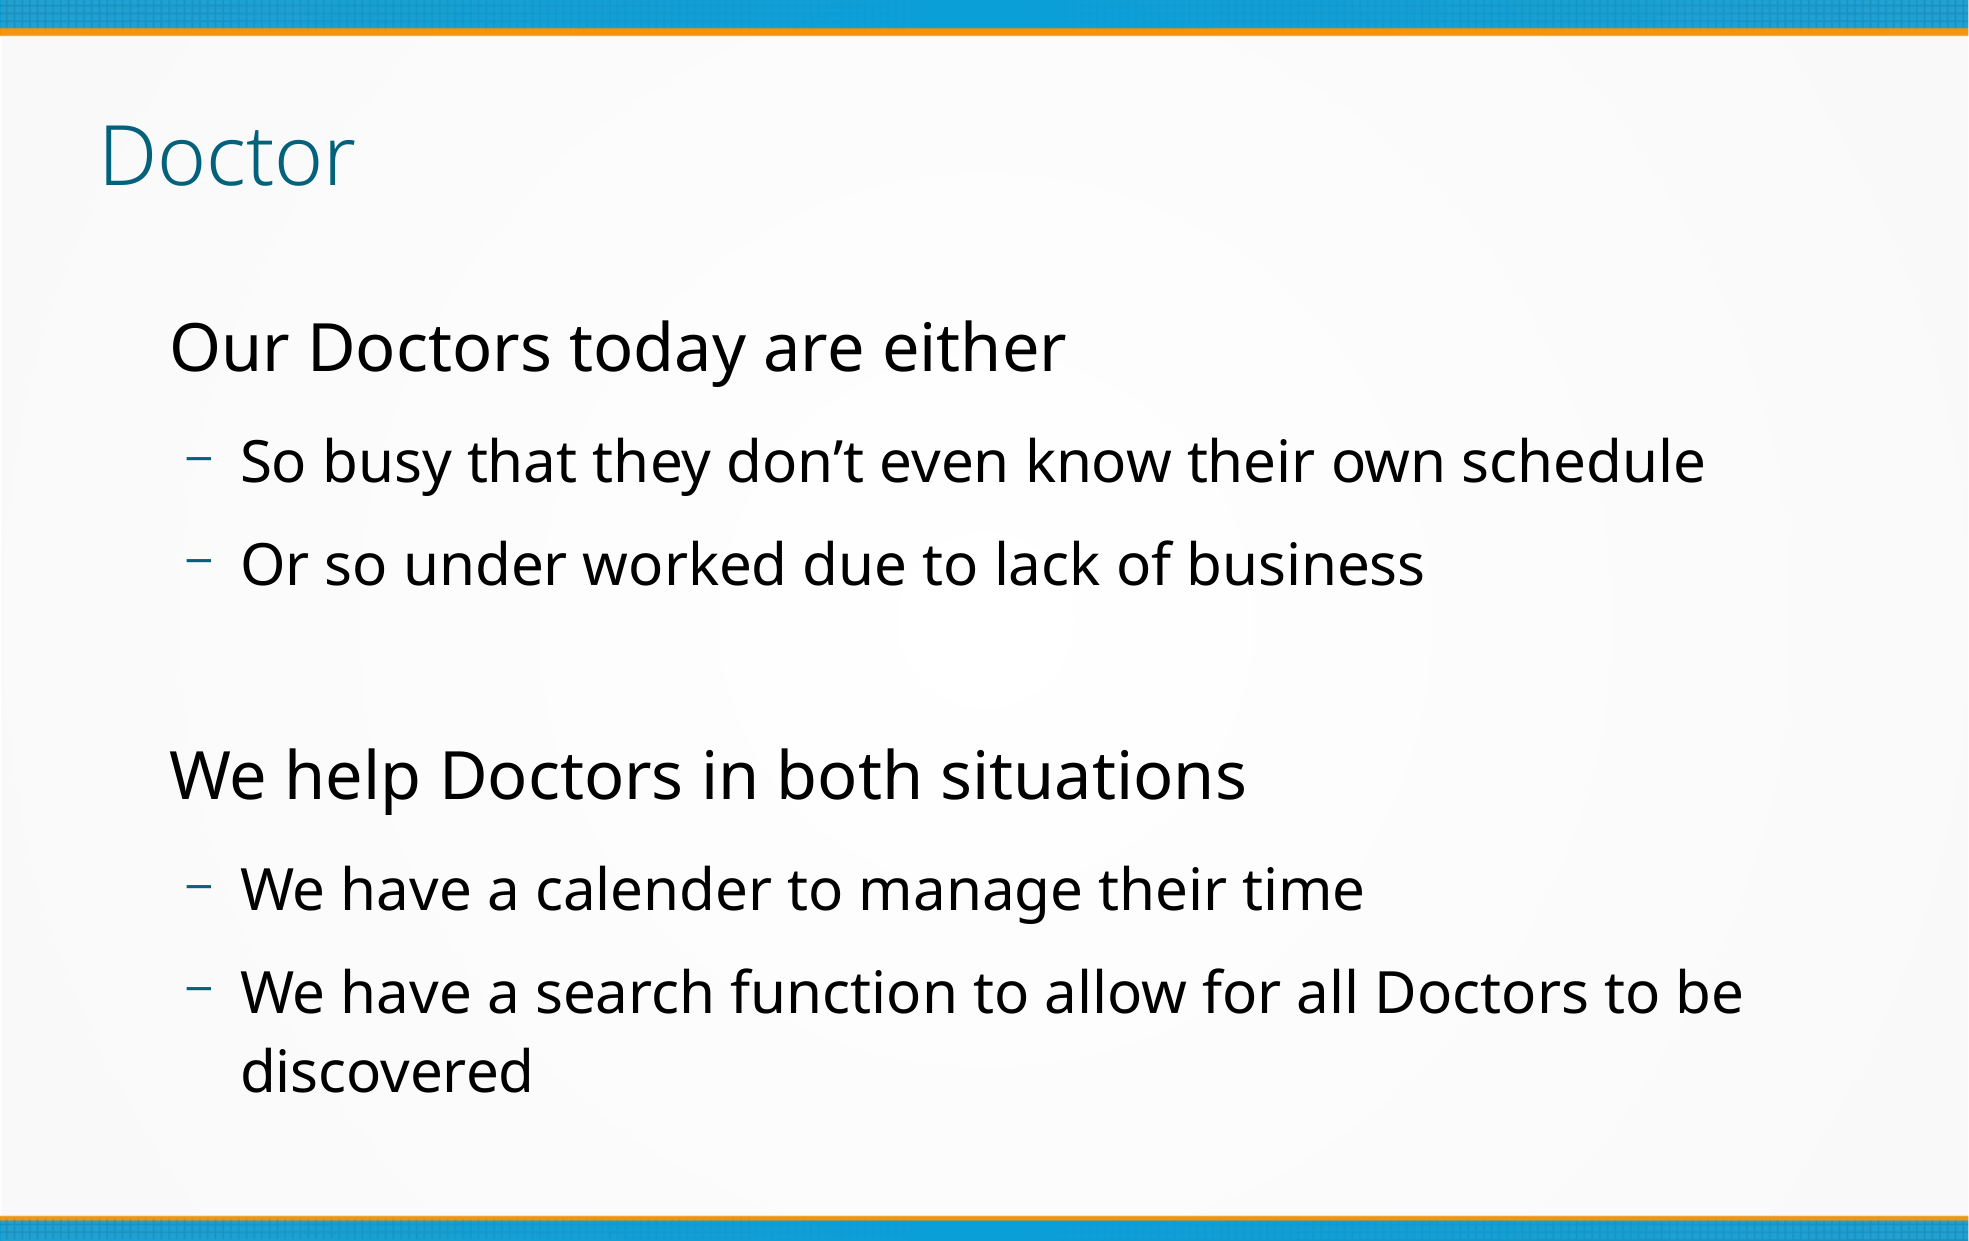

# Doctor
Our Doctors today are either
So busy that they don’t even know their own schedule
Or so under worked due to lack of business
We help Doctors in both situations
We have a calender to manage their time
We have a search function to allow for all Doctors to be discovered